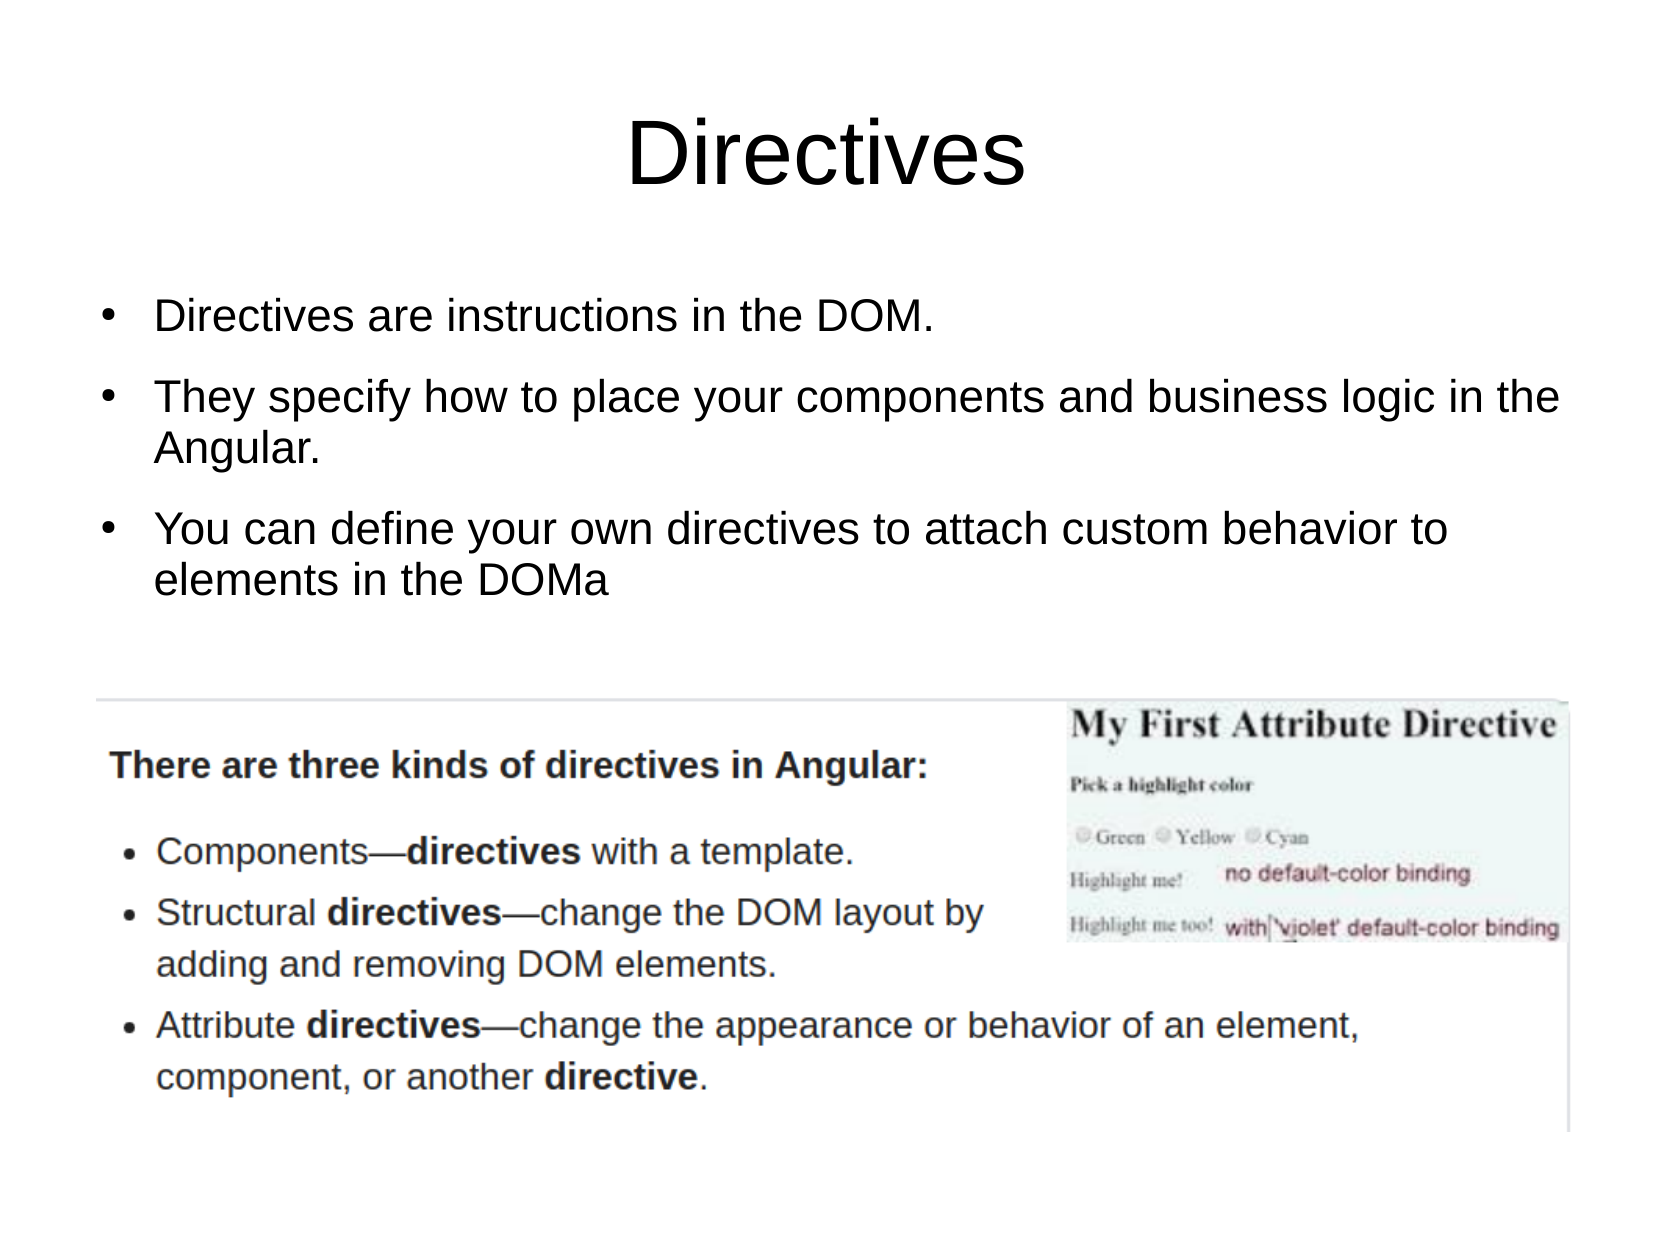

# Directives
Directives are instructions in the DOM.
They specify how to place your components and business logic in the Angular.
You can define your own directives to attach custom behavior to elements in the DOMa